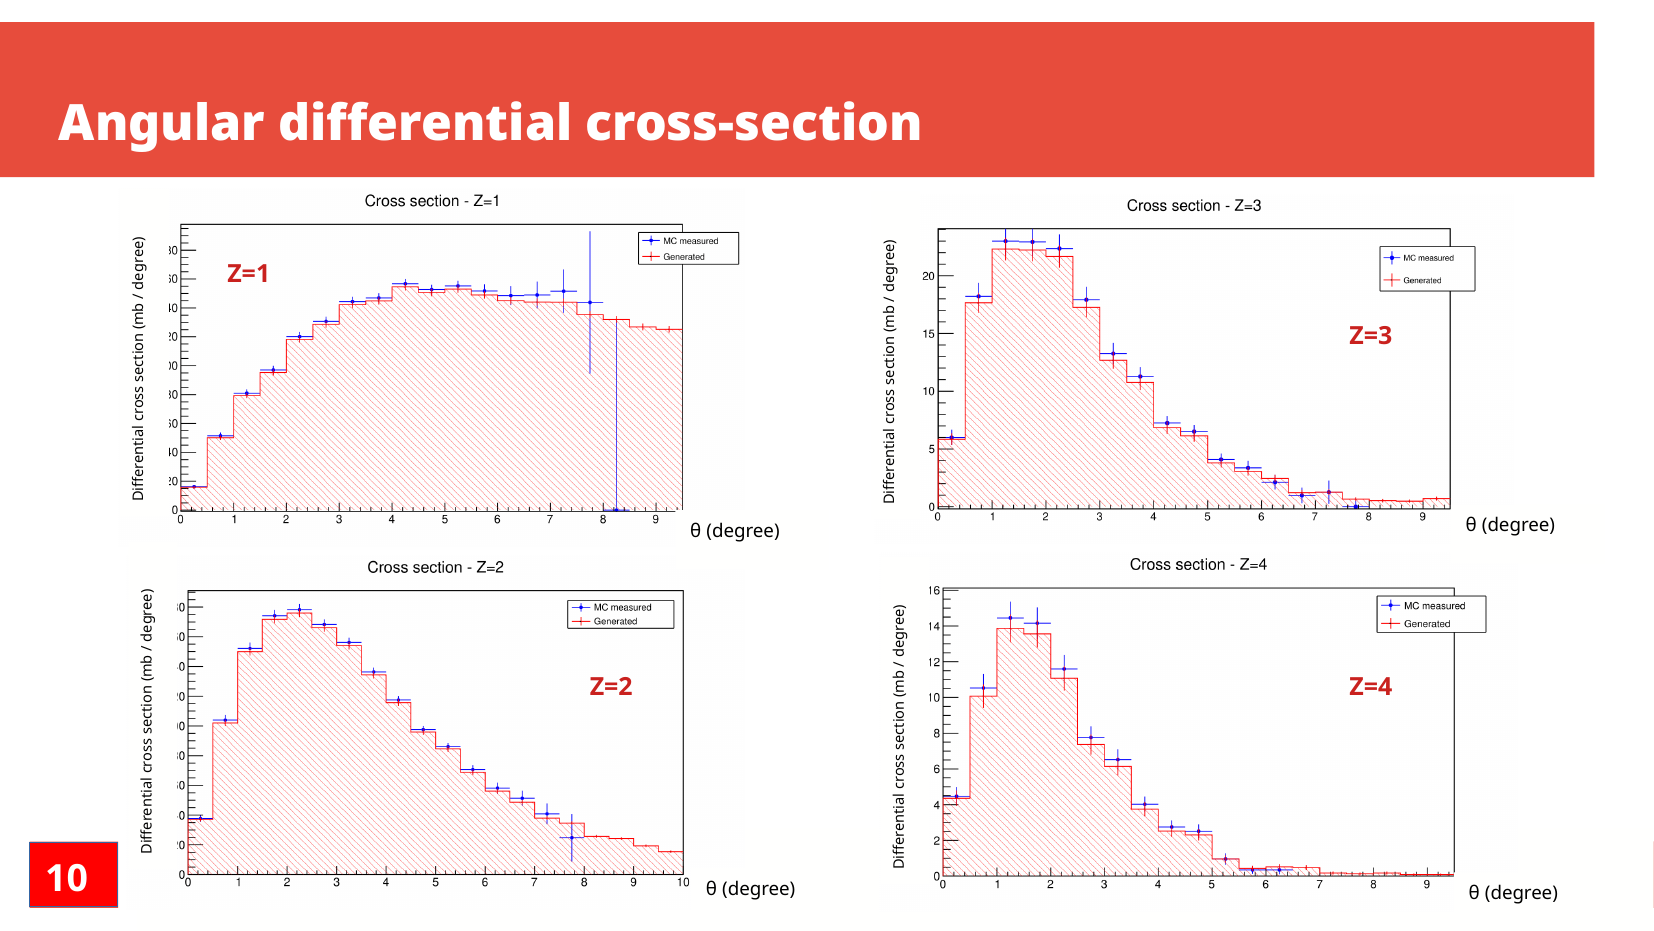

# Angular differential cross-section
Z=1
Z=3
Differential cross section (mb / degree)
Differential cross section (mb / degree)
Differential cross section (mb / degree)
θ (degree)
θ (degree)
Z=2
Z=4
Differential cross section (mb / degree)
Differential cross section (mb / degree)
14
10
θ (degree)
θ (degree)
θ (°)